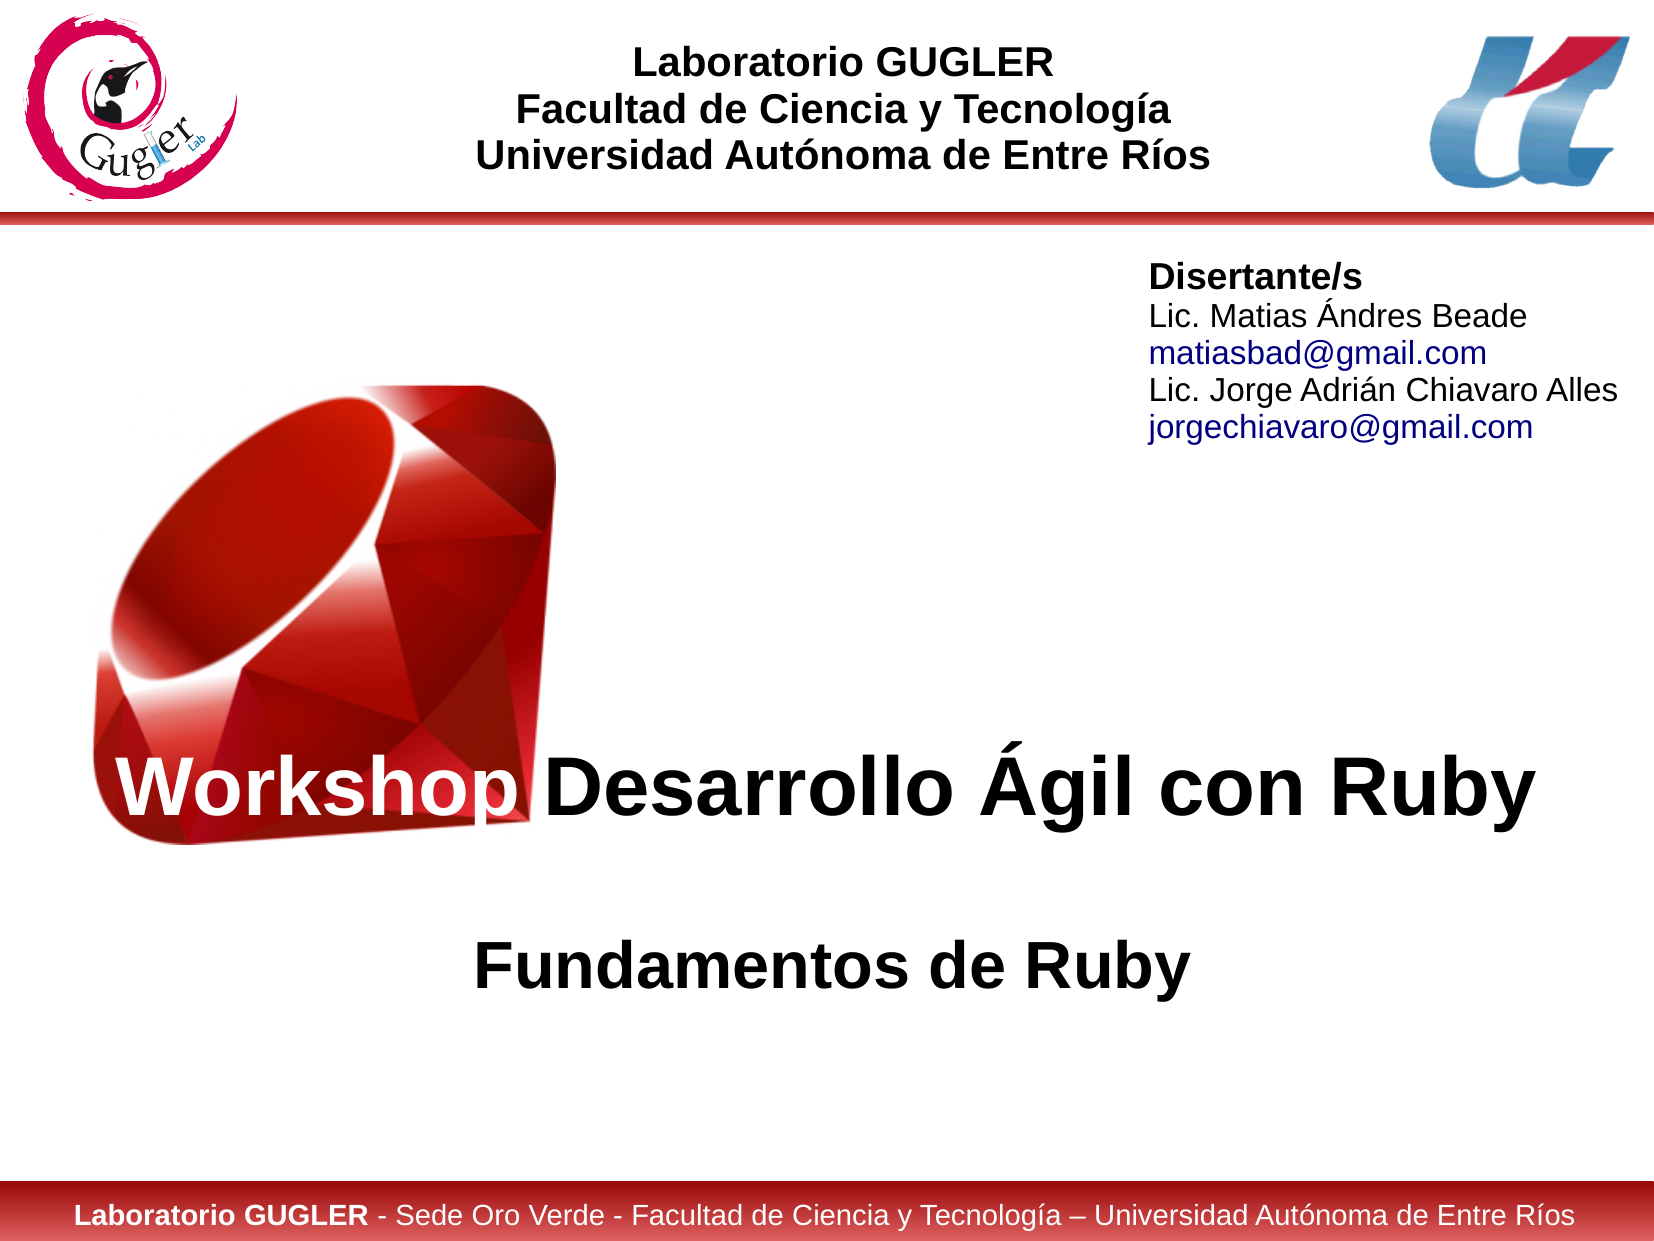

Laboratorio GUGLER
Facultad de Ciencia y Tecnología
Universidad Autónoma de Entre Ríos
Disertante/s
Lic. Matias Ándres Beade
matiasbad@gmail.com
Lic. Jorge Adrián Chiavaro Alles
jorgechiavaro@gmail.com
Workshop Desarrollo Ágil con Ruby
Fundamentos de Ruby
Laboratorio GUGLER - Sede Oro Verde - Facultad de Ciencia y Tecnología – Universidad Autónoma de Entre Ríos